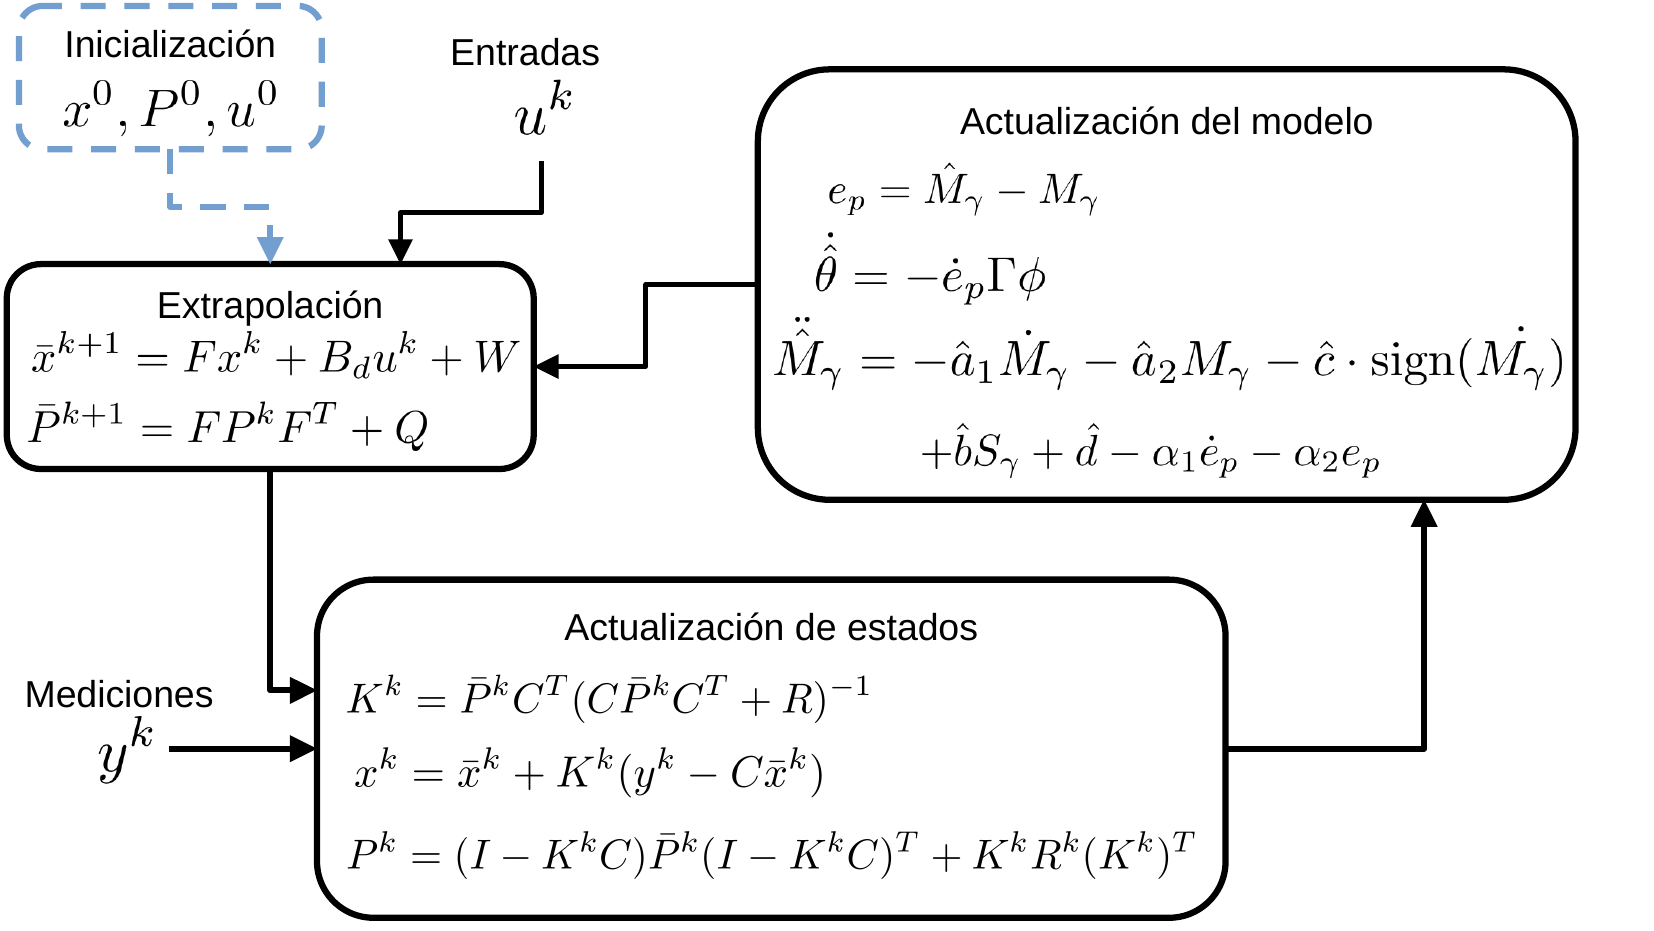

Inicialización
Entradas
Actualización del modelo
Extrapolación
Actualización de estados
Mediciones